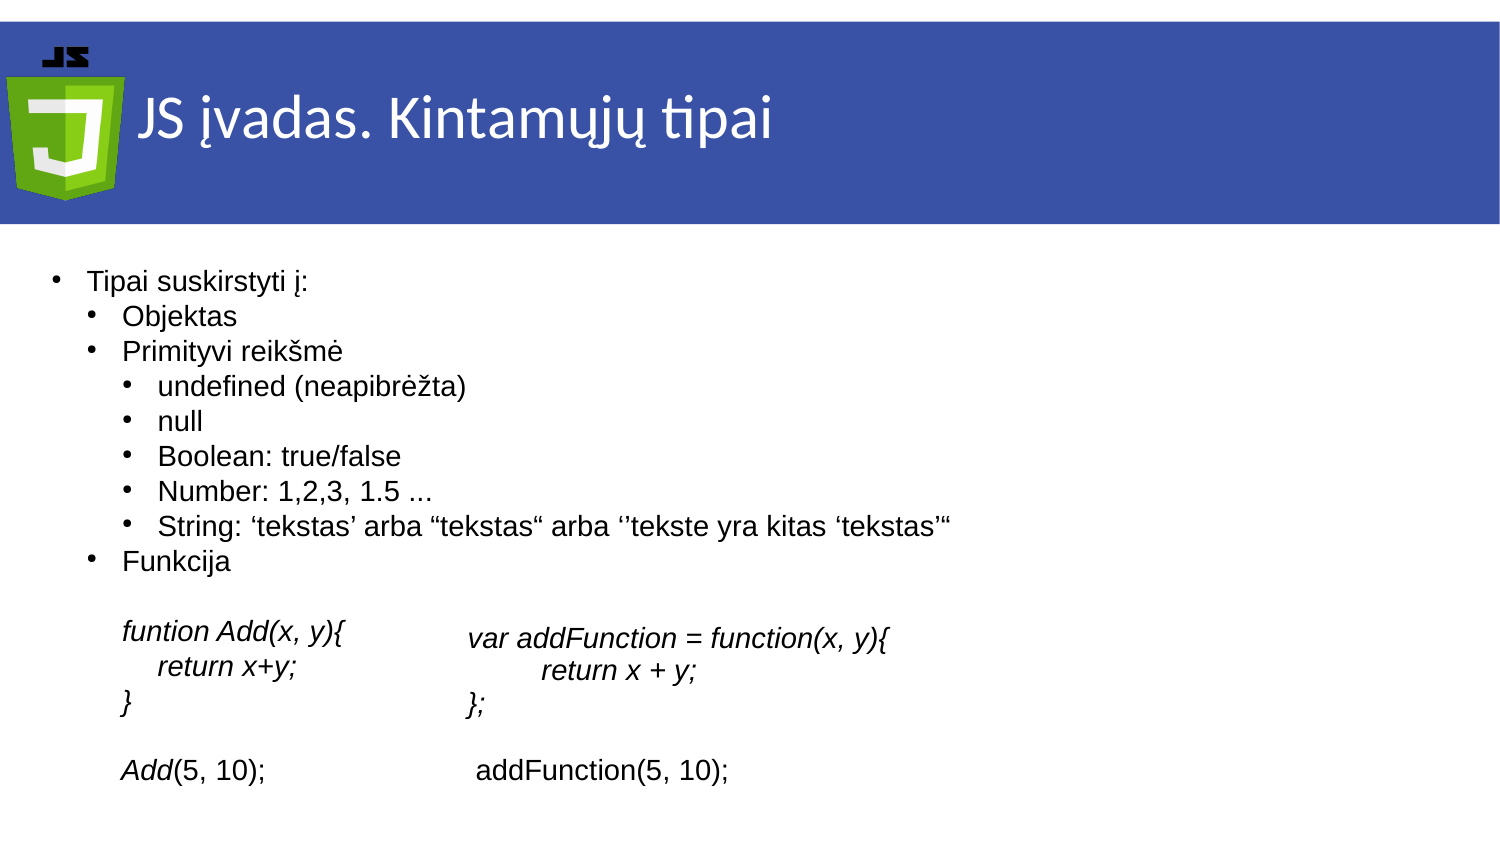

# JS įvadas. Kintamųjų tipai
Tipai suskirstyti į:
Objektas
Primityvi reikšmė
undefined (neapibrėžta)
null
Boolean: true/false
Number: 1,2,3, 1.5 ...
String: ‘tekstas’ arba “tekstas“ arba ‘’tekste yra kitas ‘tekstas’“
Funkcija
funtion Add(x, y){
return x+y;
}
var addFunction = function(x, y){
	return x + y;
};
Add(5, 10);
addFunction(5, 10);